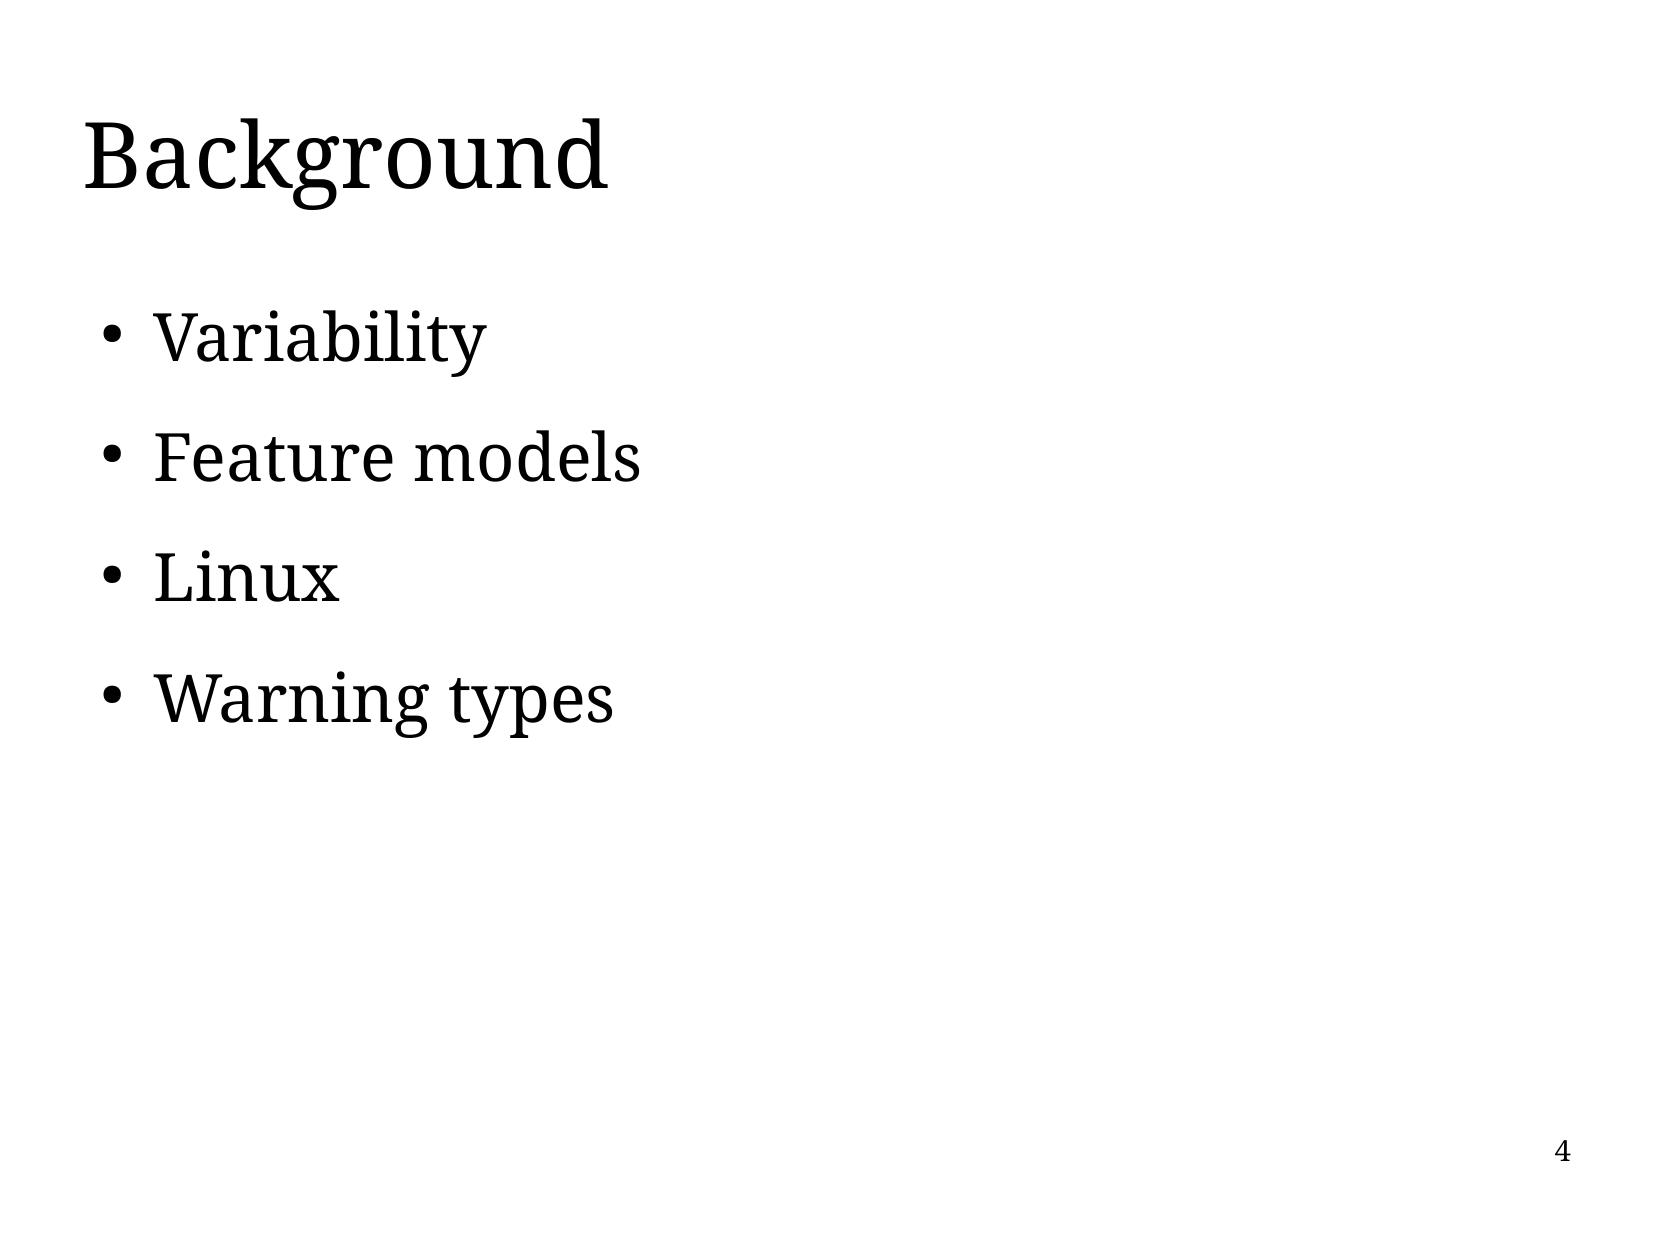

# Background
Variability
Feature models
Linux
Warning types
4